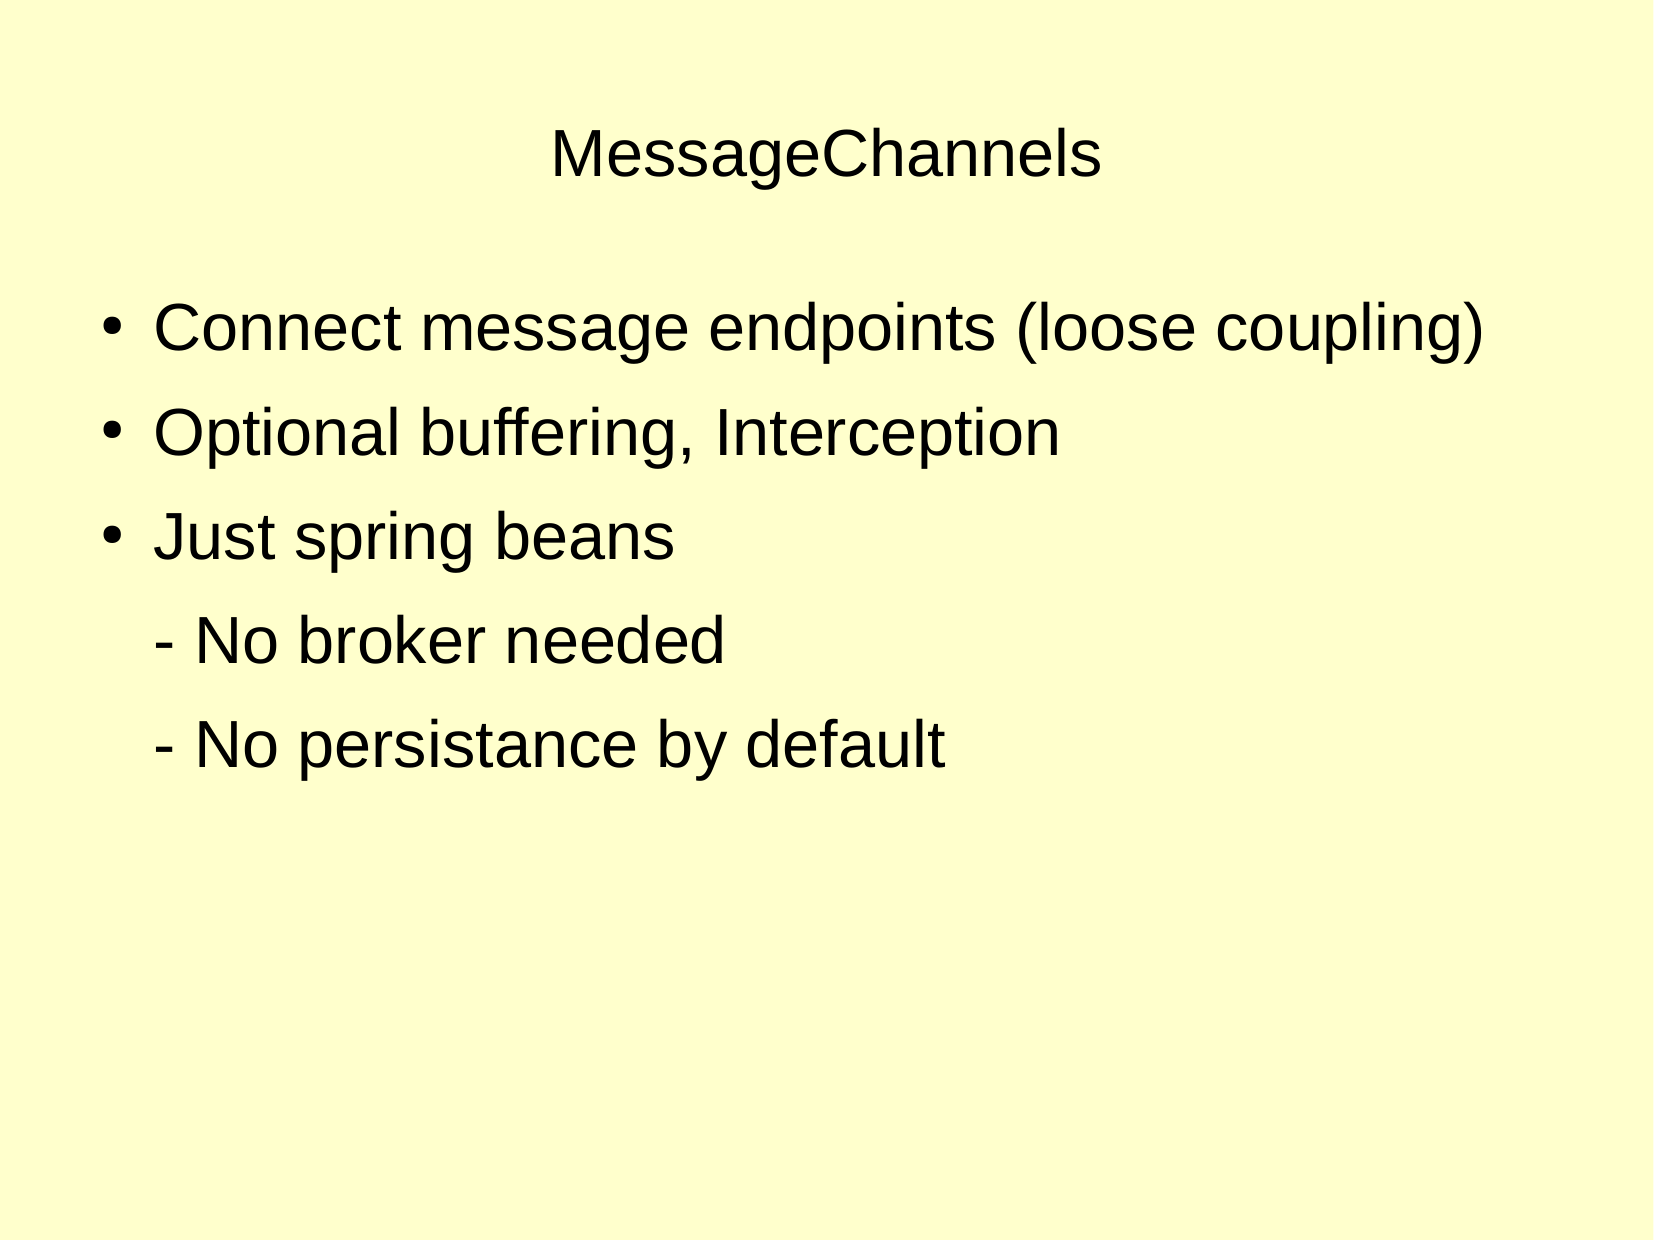

# MessageChannels
Connect message endpoints (loose coupling)
Optional buffering, Interception
Just spring beans
- No broker needed
- No persistance by default